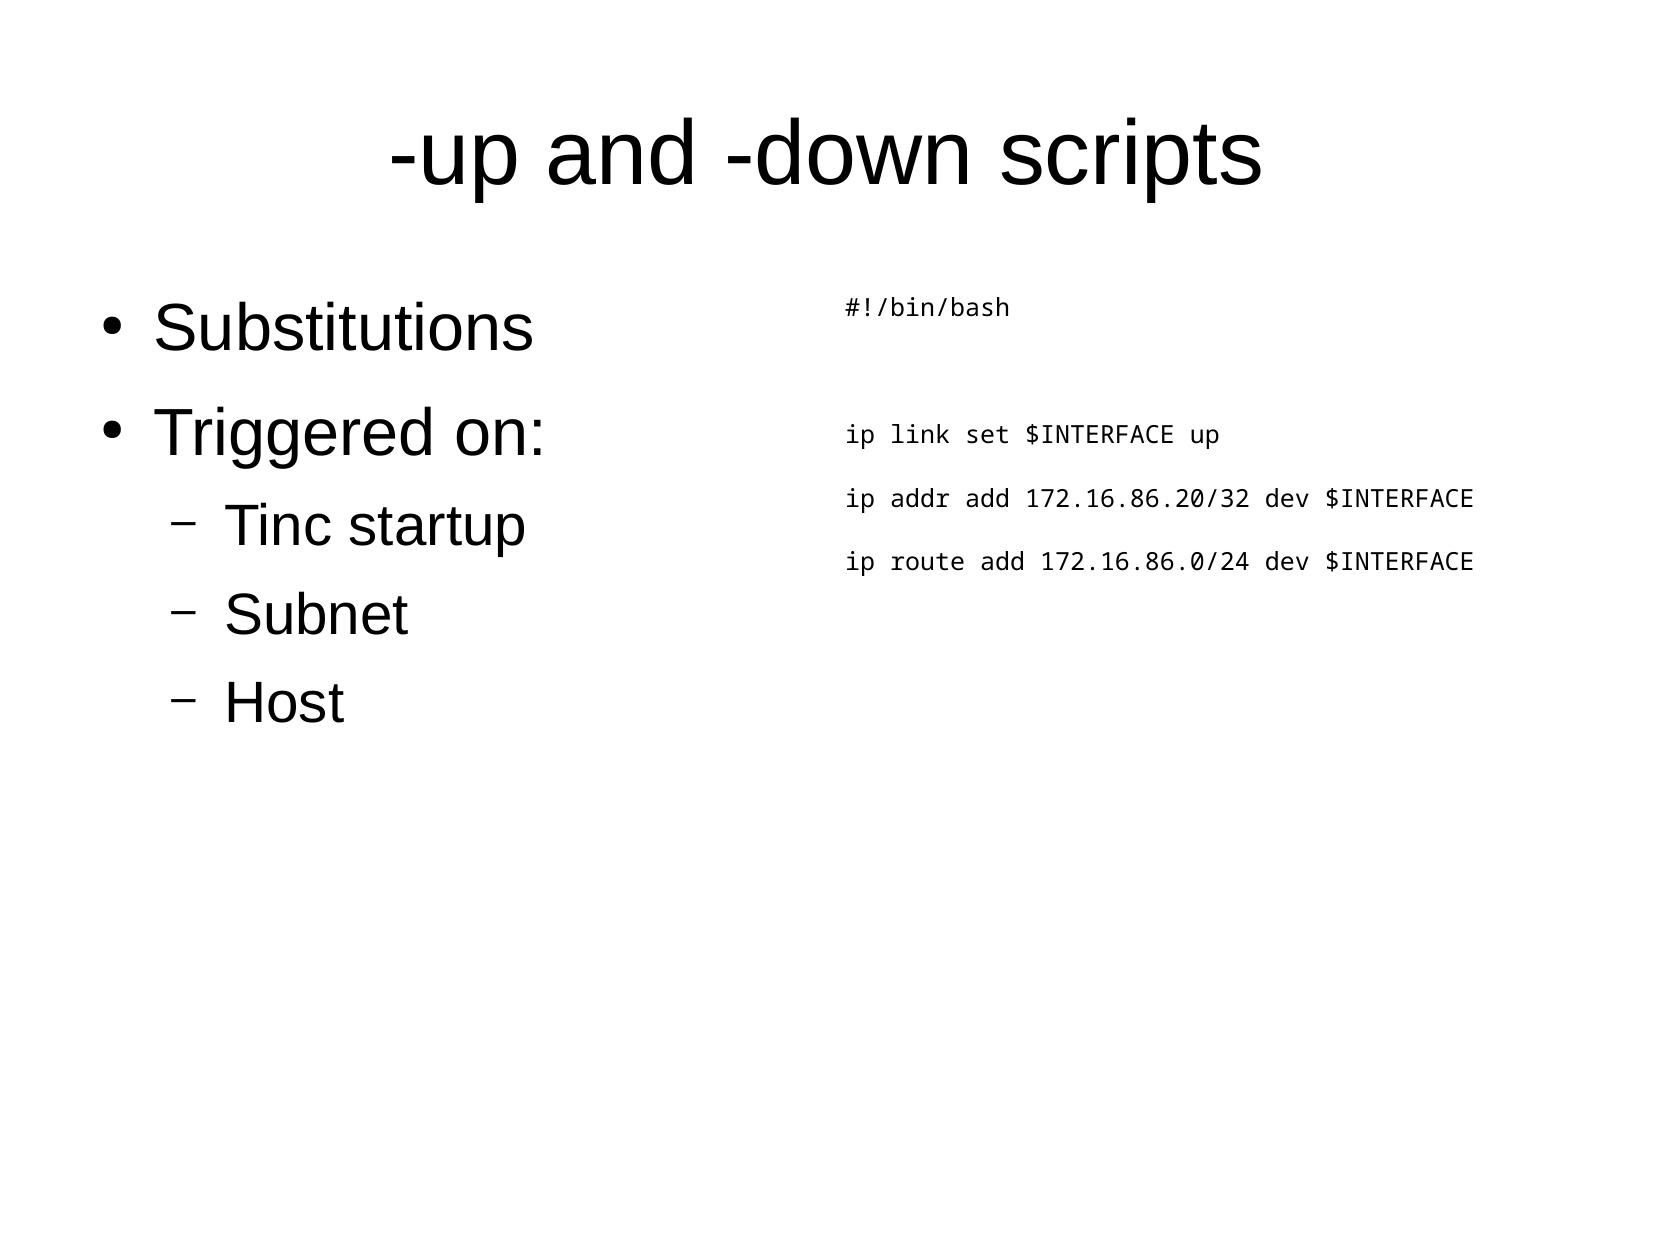

# -up and -down scripts
Substitutions
Triggered on:
Tinc startup
Subnet
Host
#!/bin/bash
ip link set $INTERFACE up
ip addr add 172.16.86.20/32 dev $INTERFACE
ip route add 172.16.86.0/24 dev $INTERFACE